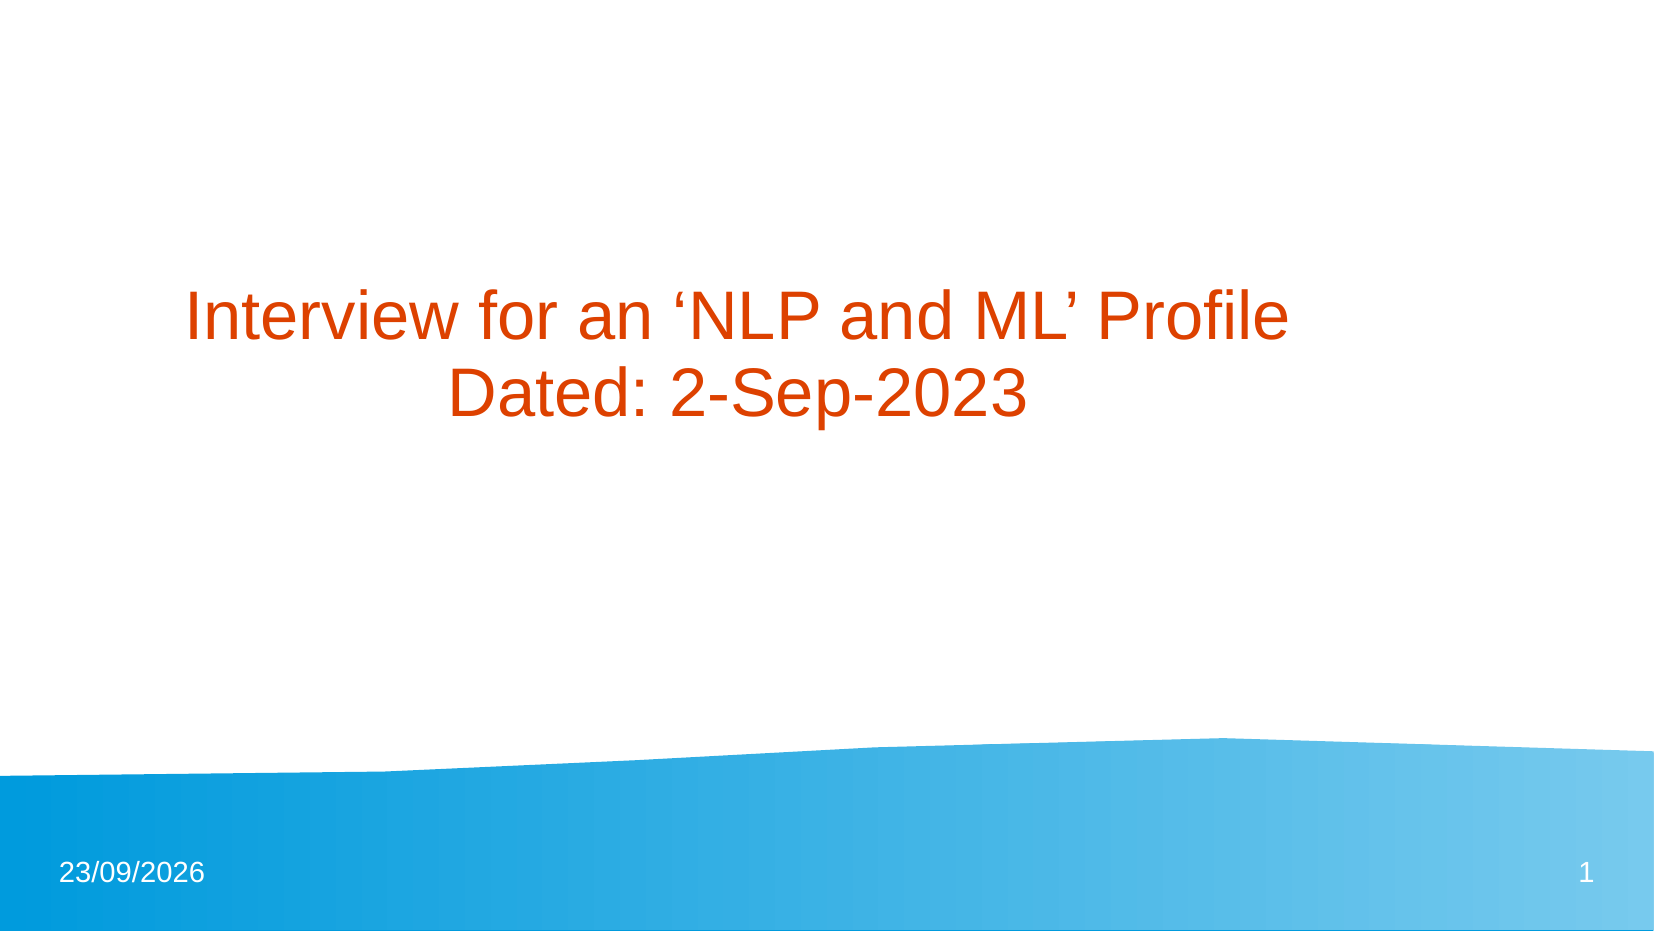

# Interview for an ‘NLP and ML’ Profile Dated: 2-Sep-2023